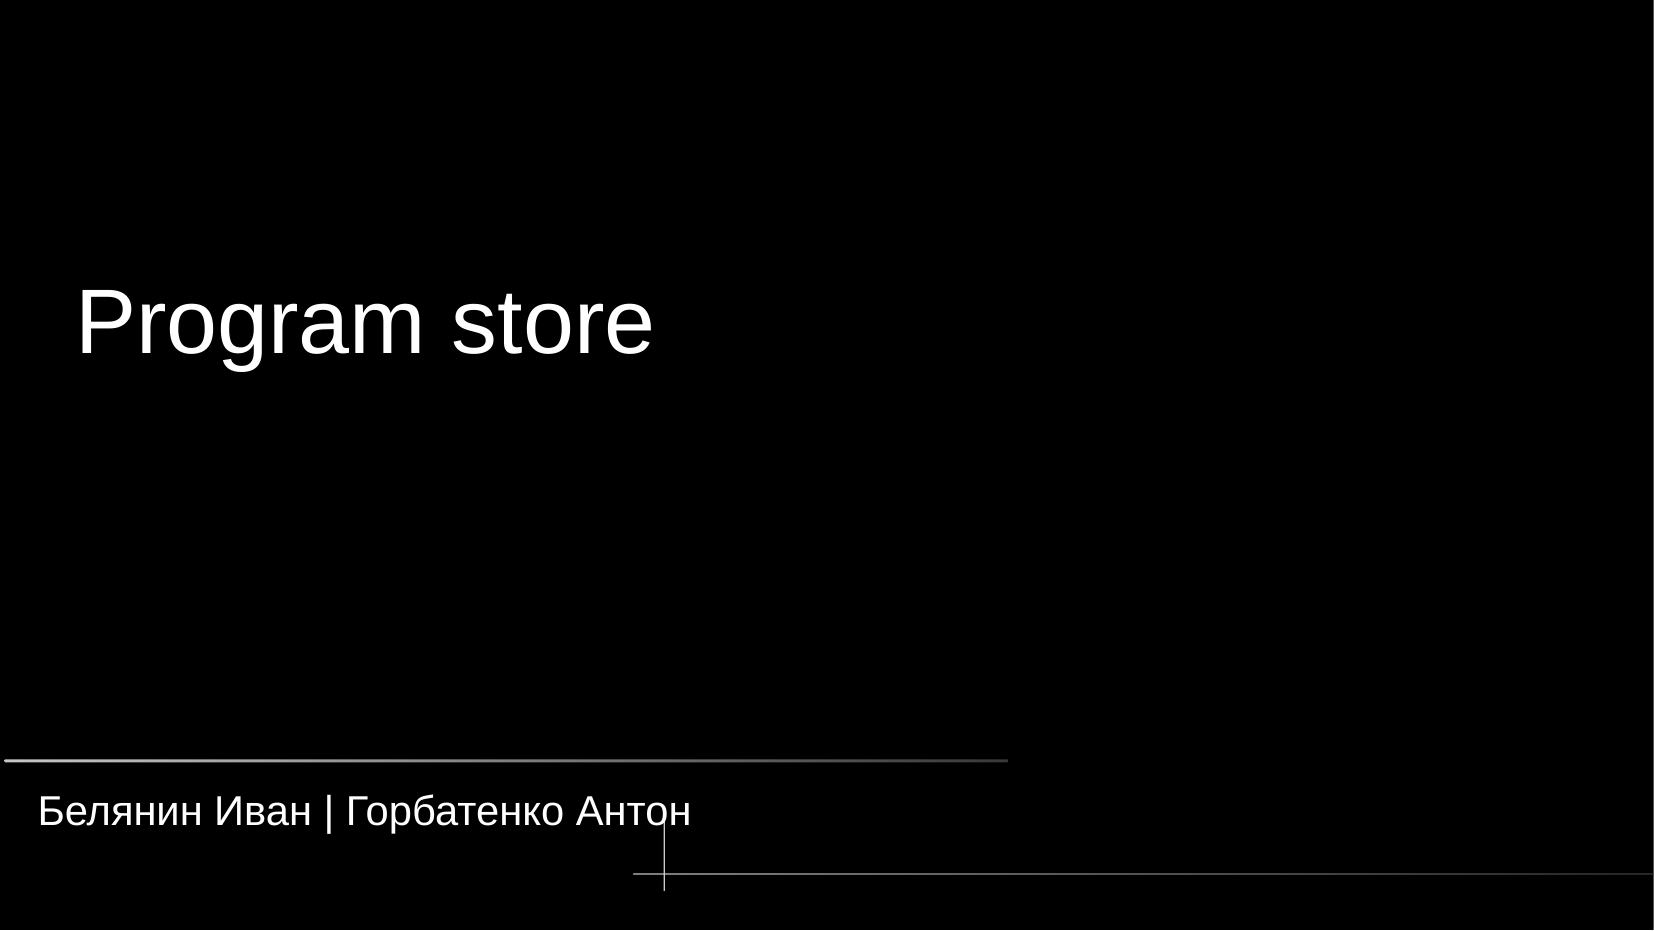

# Program store
Белянин Иван | Горбатенко Антон